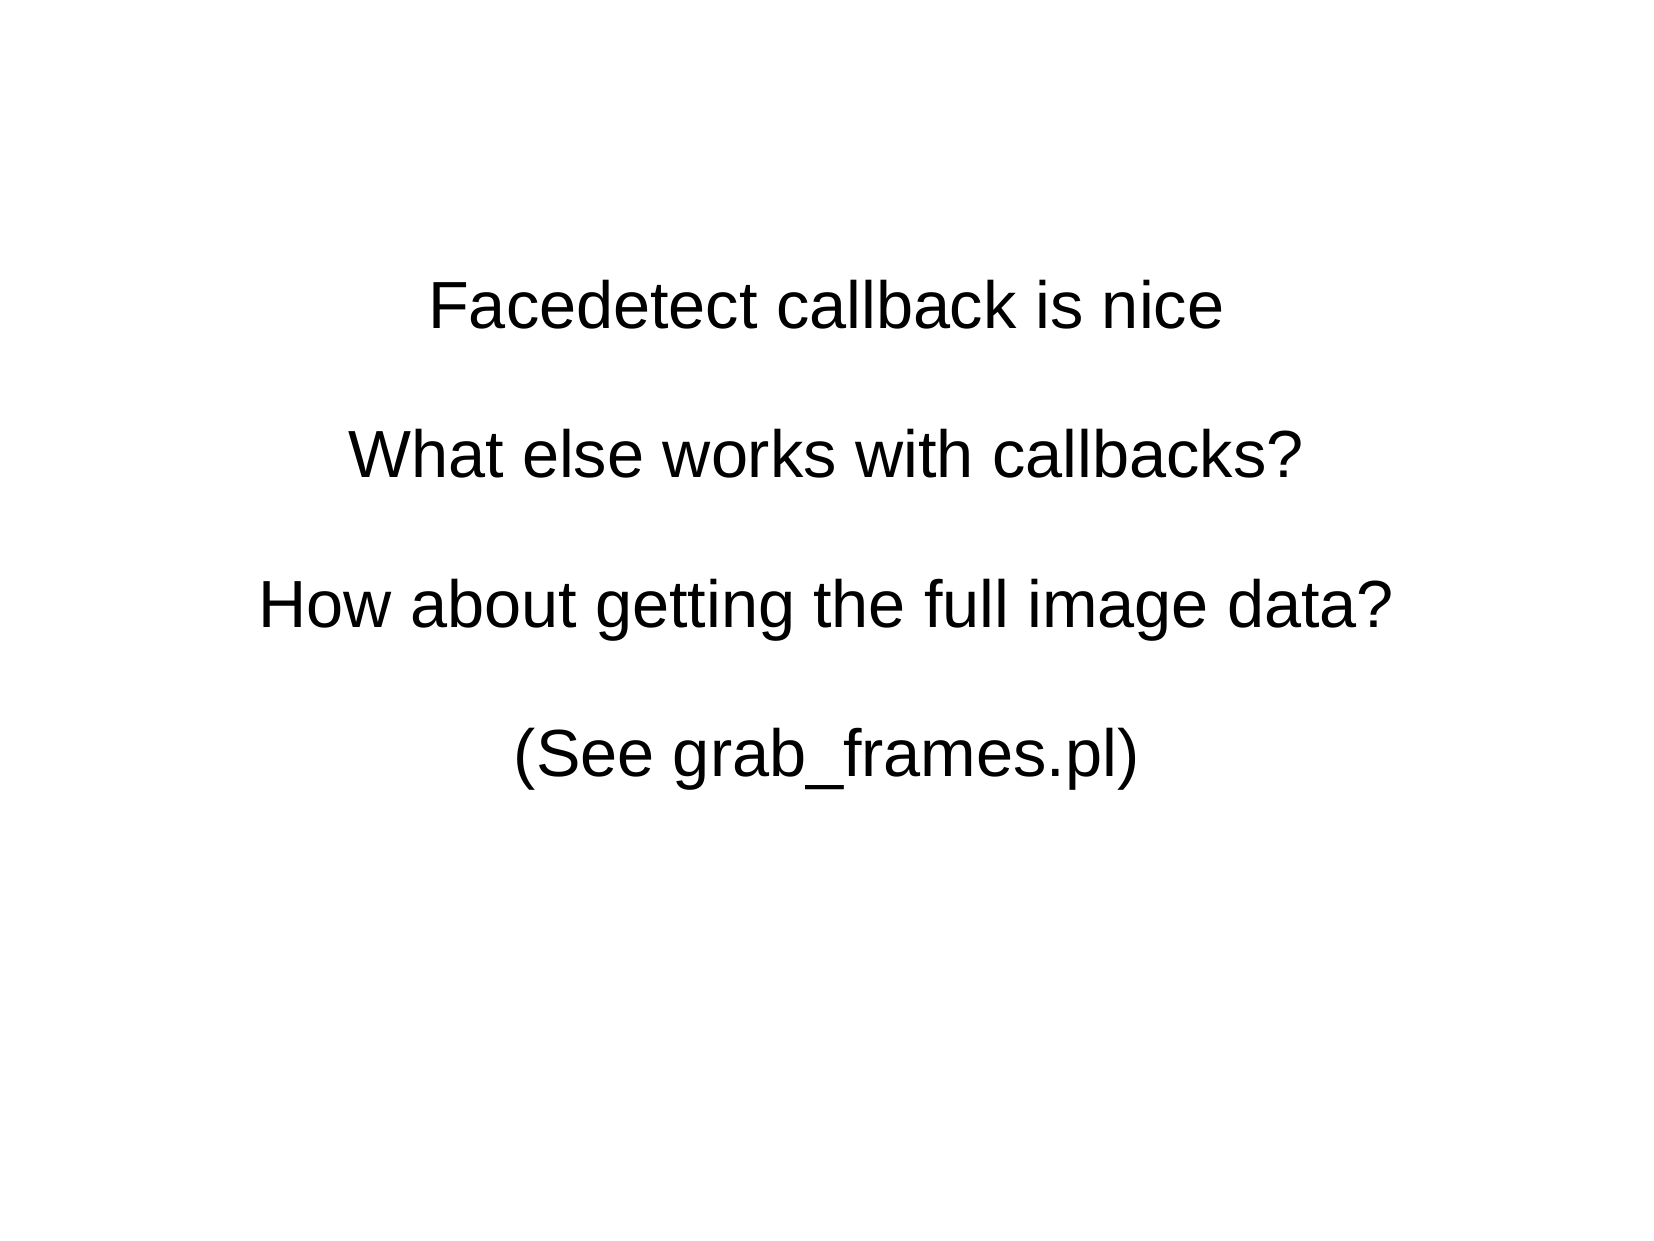

# Facedetect callback is nice
What else works with callbacks?
How about getting the full image data?
(See grab_frames.pl)